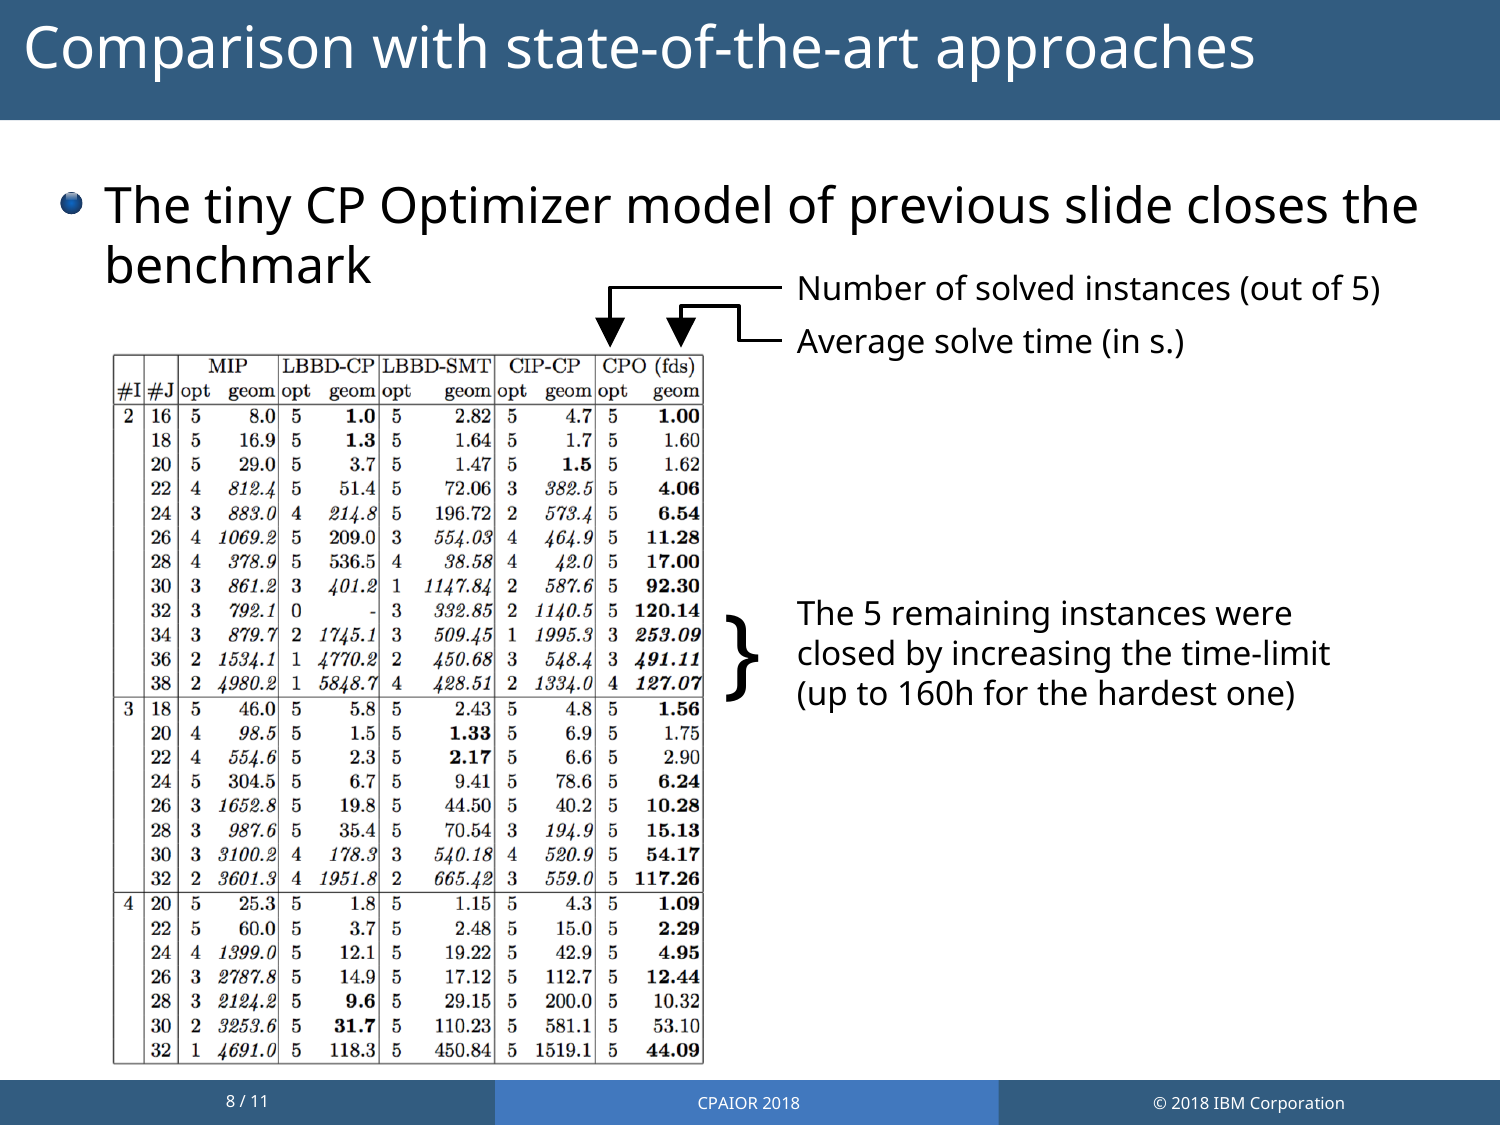

# Comparison with state-of-the-art approaches
The tiny CP Optimizer model of previous slide closes the benchmark
Number of solved instances (out of 5)
Average solve time (in s.)
}
The 5 remaining instances were
closed by increasing the time-limit
(up to 160h for the hardest one)